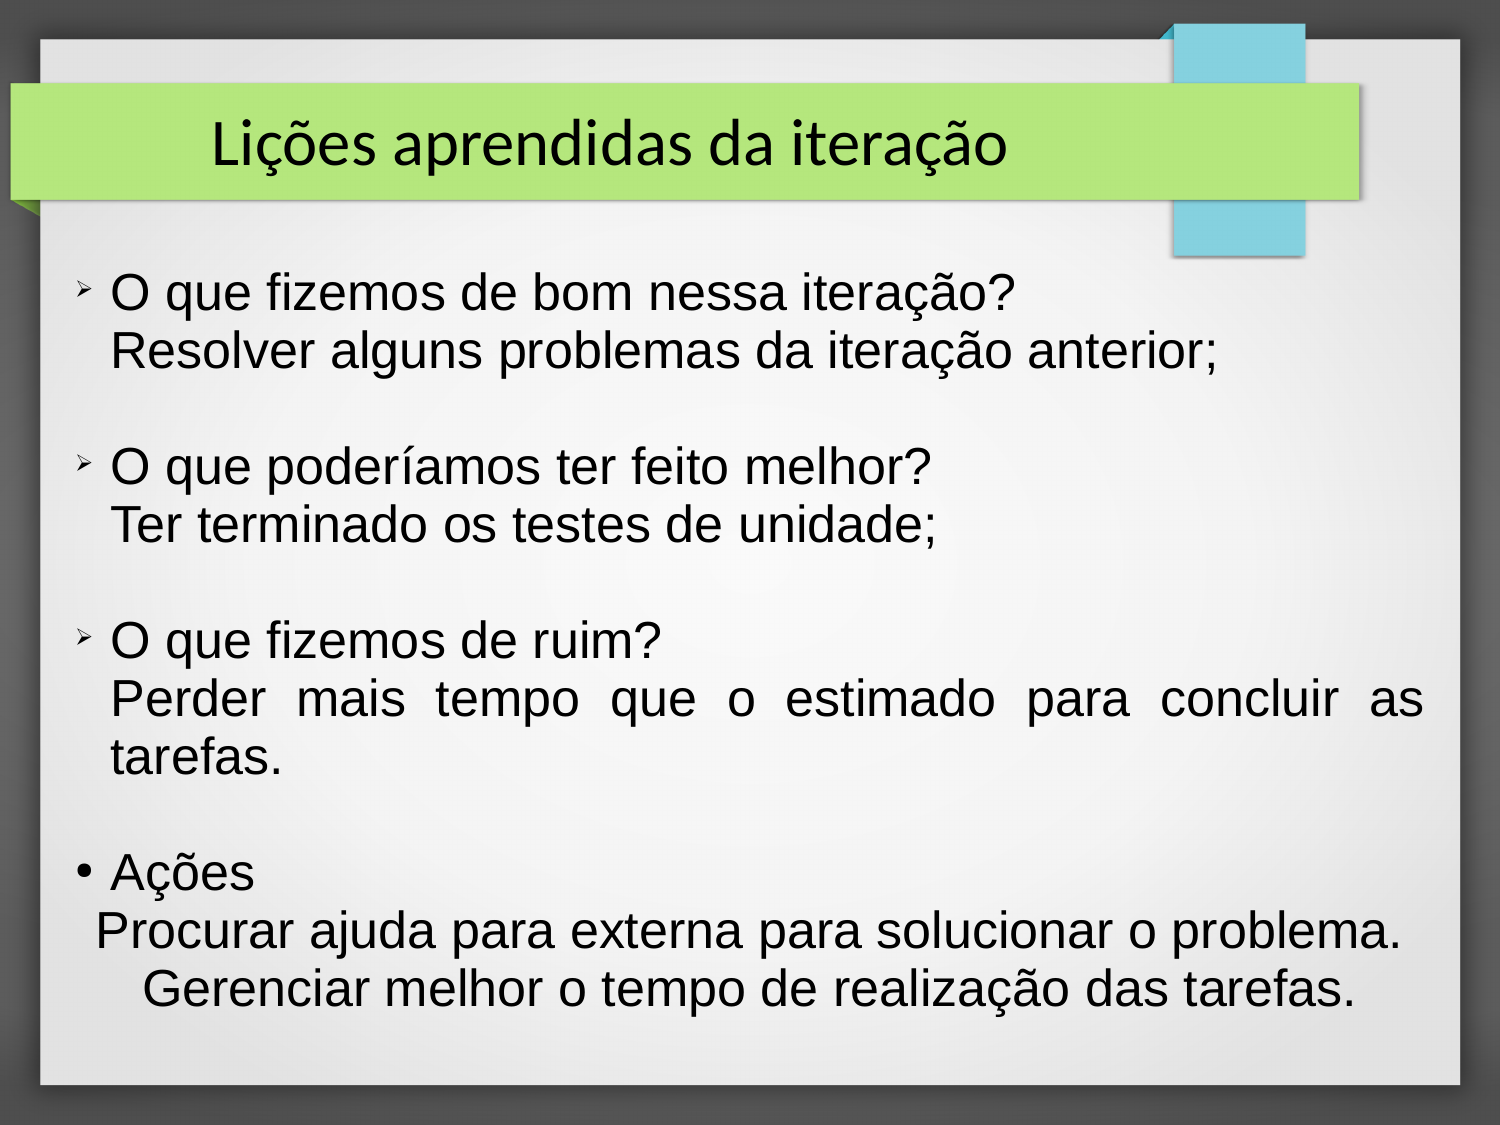

Lições aprendidas da iteração
# O que fizemos de bom nessa iteração?
Resolver alguns problemas da iteração anterior;
O que poderíamos ter feito melhor?
Ter terminado os testes de unidade;
O que fizemos de ruim?
Perder mais tempo que o estimado para concluir as tarefas.
Ações
Procurar ajuda para externa para solucionar o problema. Gerenciar melhor o tempo de realização das tarefas.